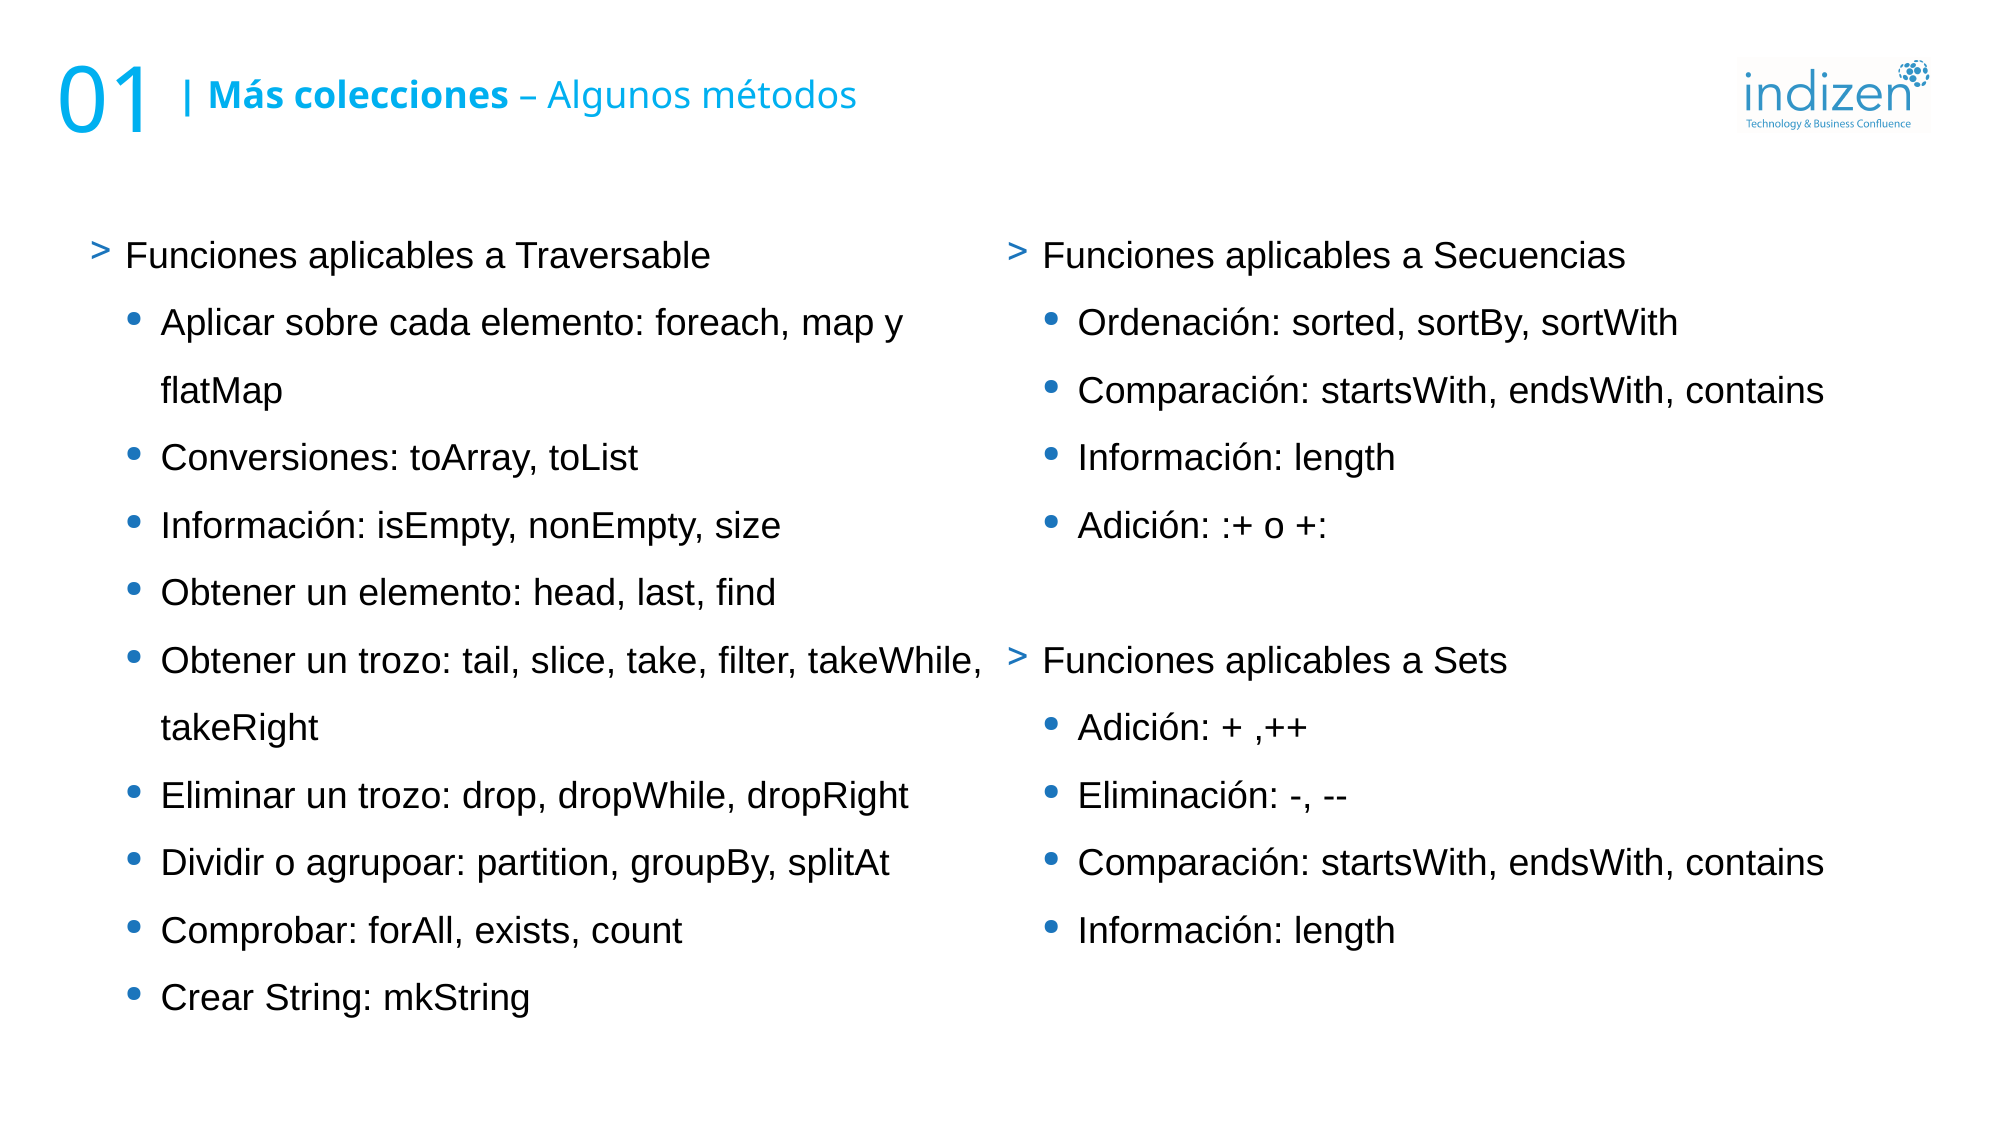

01
| Más colecciones – Algunos métodos
Funciones aplicables a Traversable
Aplicar sobre cada elemento: foreach, map y flatMap
Conversiones: toArray, toList
Información: isEmpty, nonEmpty, size
Obtener un elemento: head, last, find
Obtener un trozo: tail, slice, take, filter, takeWhile, takeRight
Eliminar un trozo: drop, dropWhile, dropRight
Dividir o agrupoar: partition, groupBy, splitAt
Comprobar: forAll, exists, count
Crear String: mkString
Funciones aplicables a Secuencias
Ordenación: sorted, sortBy, sortWith
Comparación: startsWith, endsWith, contains
Información: length
Adición: :+ o +:
Funciones aplicables a Sets
Adición: + ,++
Eliminación: -, --
Comparación: startsWith, endsWith, contains
Información: length